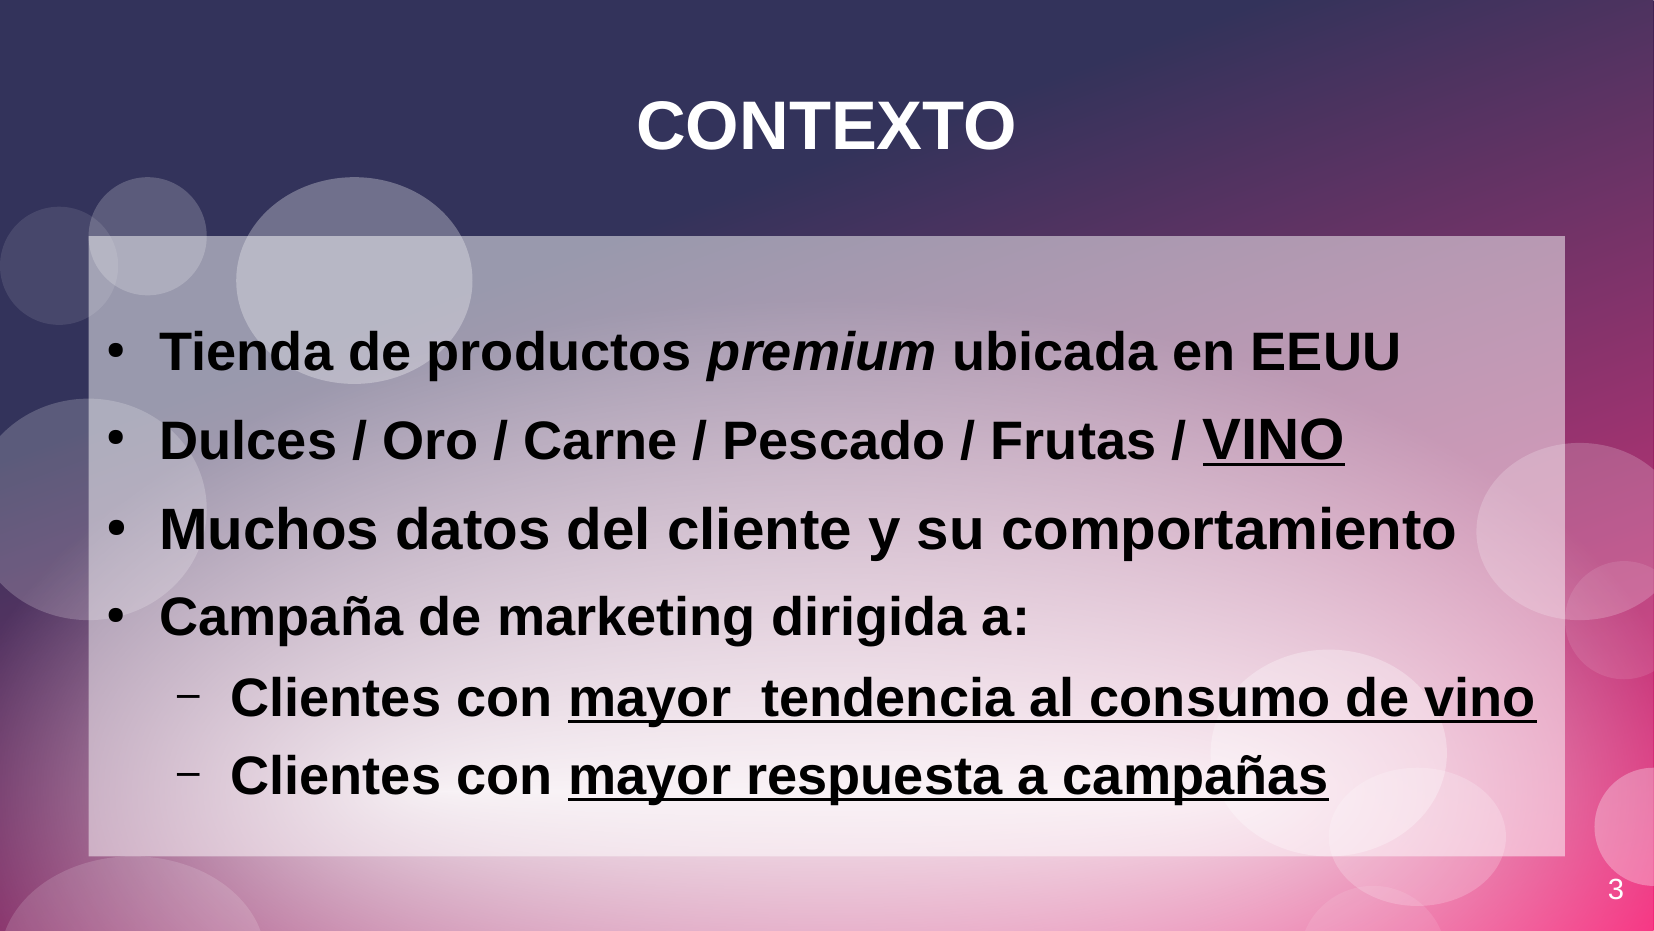

# CONTEXTO
Tienda de productos premium ubicada en EEUU
Dulces / Oro / Carne / Pescado / Frutas / VINO
Muchos datos del cliente y su comportamiento
Campaña de marketing dirigida a:
Clientes con mayor tendencia al consumo de vino
Clientes con mayor respuesta a campañas
3